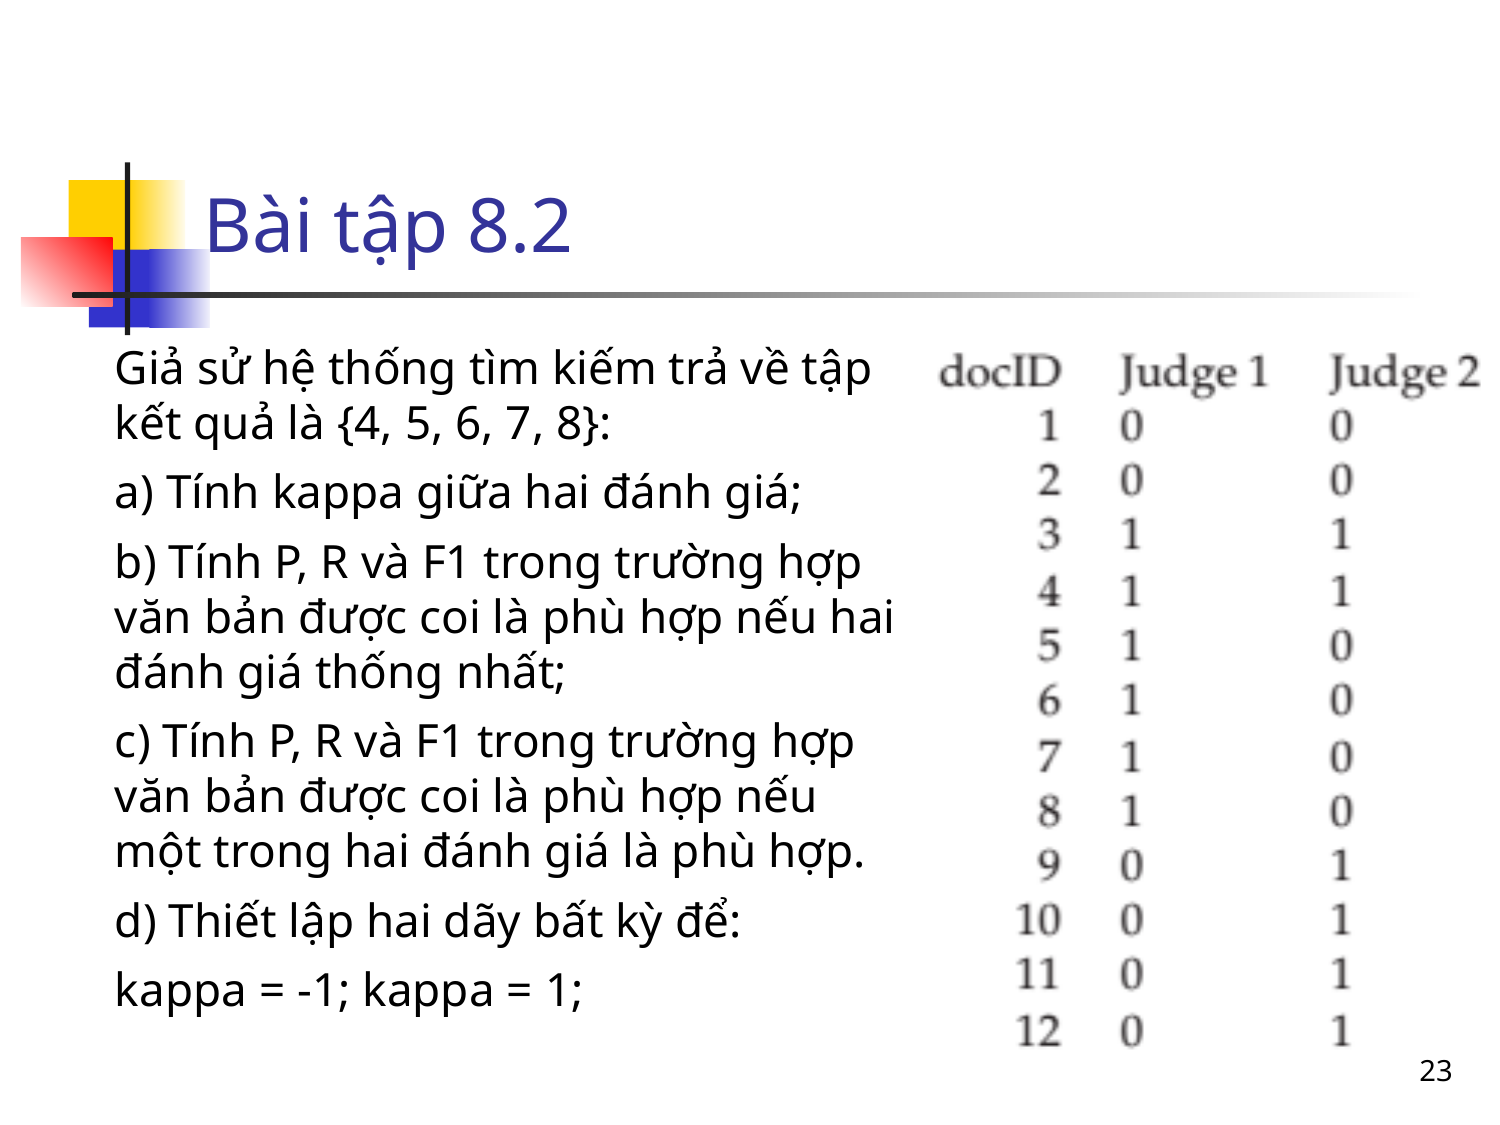

# Bài tập 8.2
Giả sử hệ thống tìm kiếm trả về tập kết quả là {4, 5, 6, 7, 8}:
a) Tính kappa giữa hai đánh giá;
b) Tính P, R và F1 trong trường hợp văn bản được coi là phù hợp nếu hai đánh giá thống nhất;
c) Tính P, R và F1 trong trường hợp văn bản được coi là phù hợp nếu một trong hai đánh giá là phù hợp.
d) Thiết lập hai dãy bất kỳ để:
kappa = -1; kappa = 1;